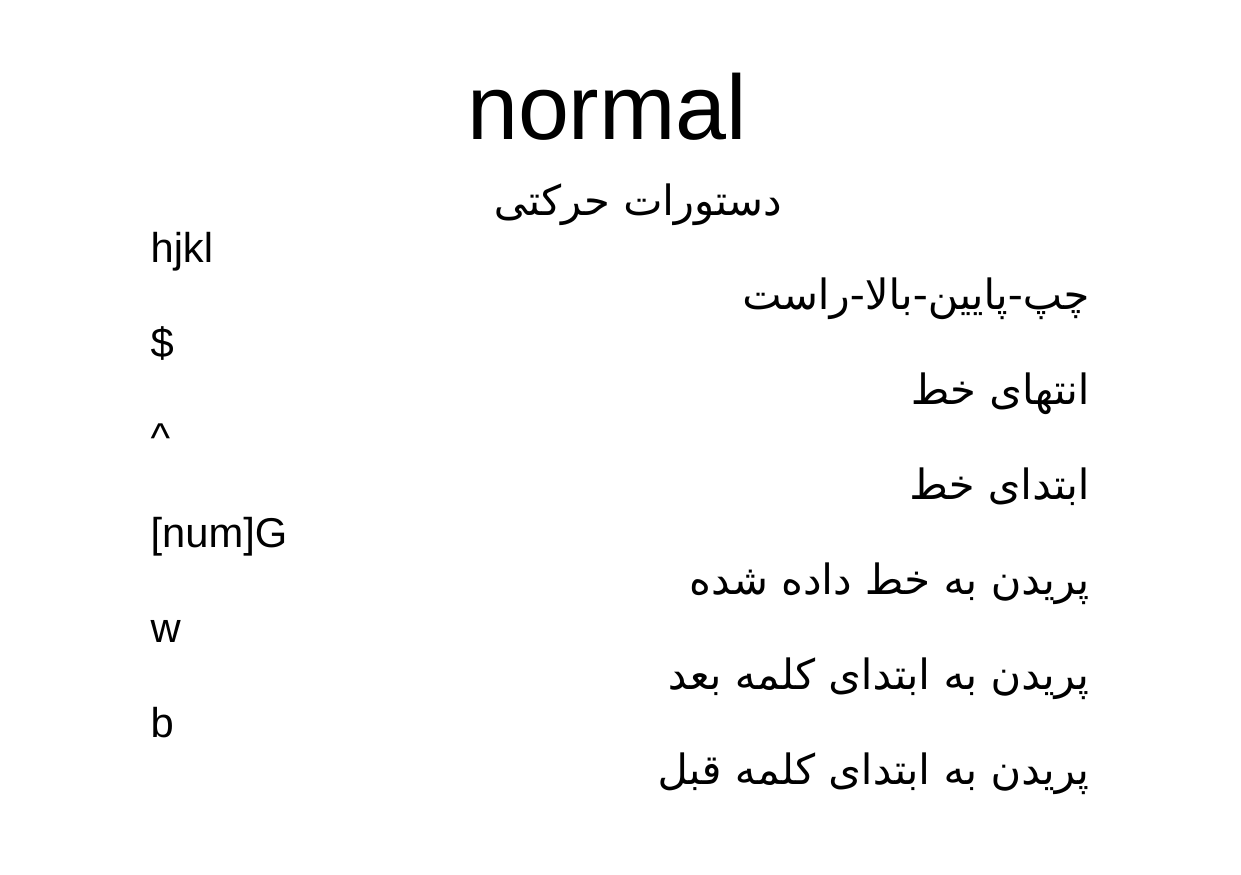

# normal
دستورات حرکتی
hjkl
چپ-پایین-بالا-راست
$
انتهای خط
^
ابتدای خط
[num]G
پریدن به خط داده شده
w
پریدن به ابتدای کلمه بعد
b
پریدن به ابتدای کلمه قبل